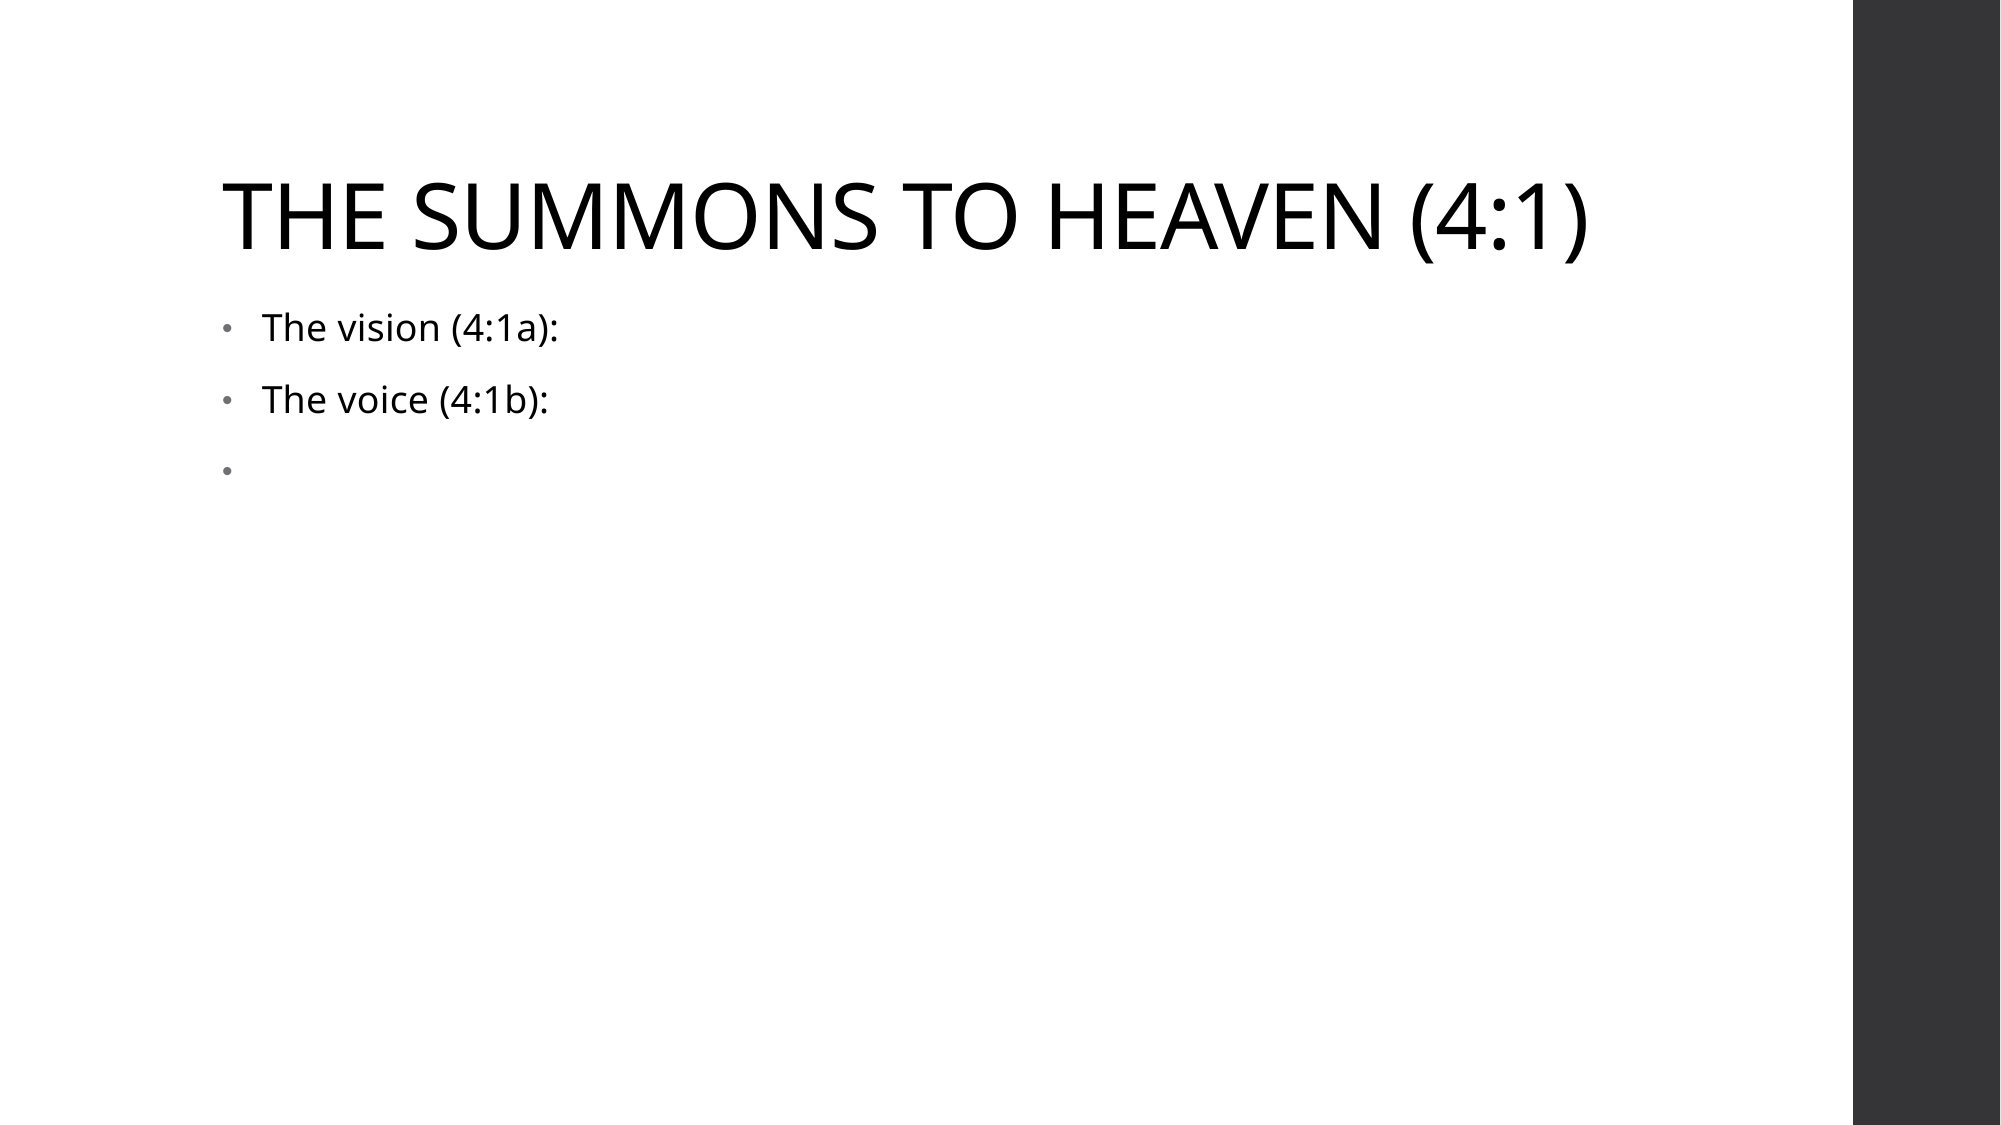

# THE SUMMONS TO HEAVEN (4:1)
 The vision (4:1a):
 The voice (4:1b):